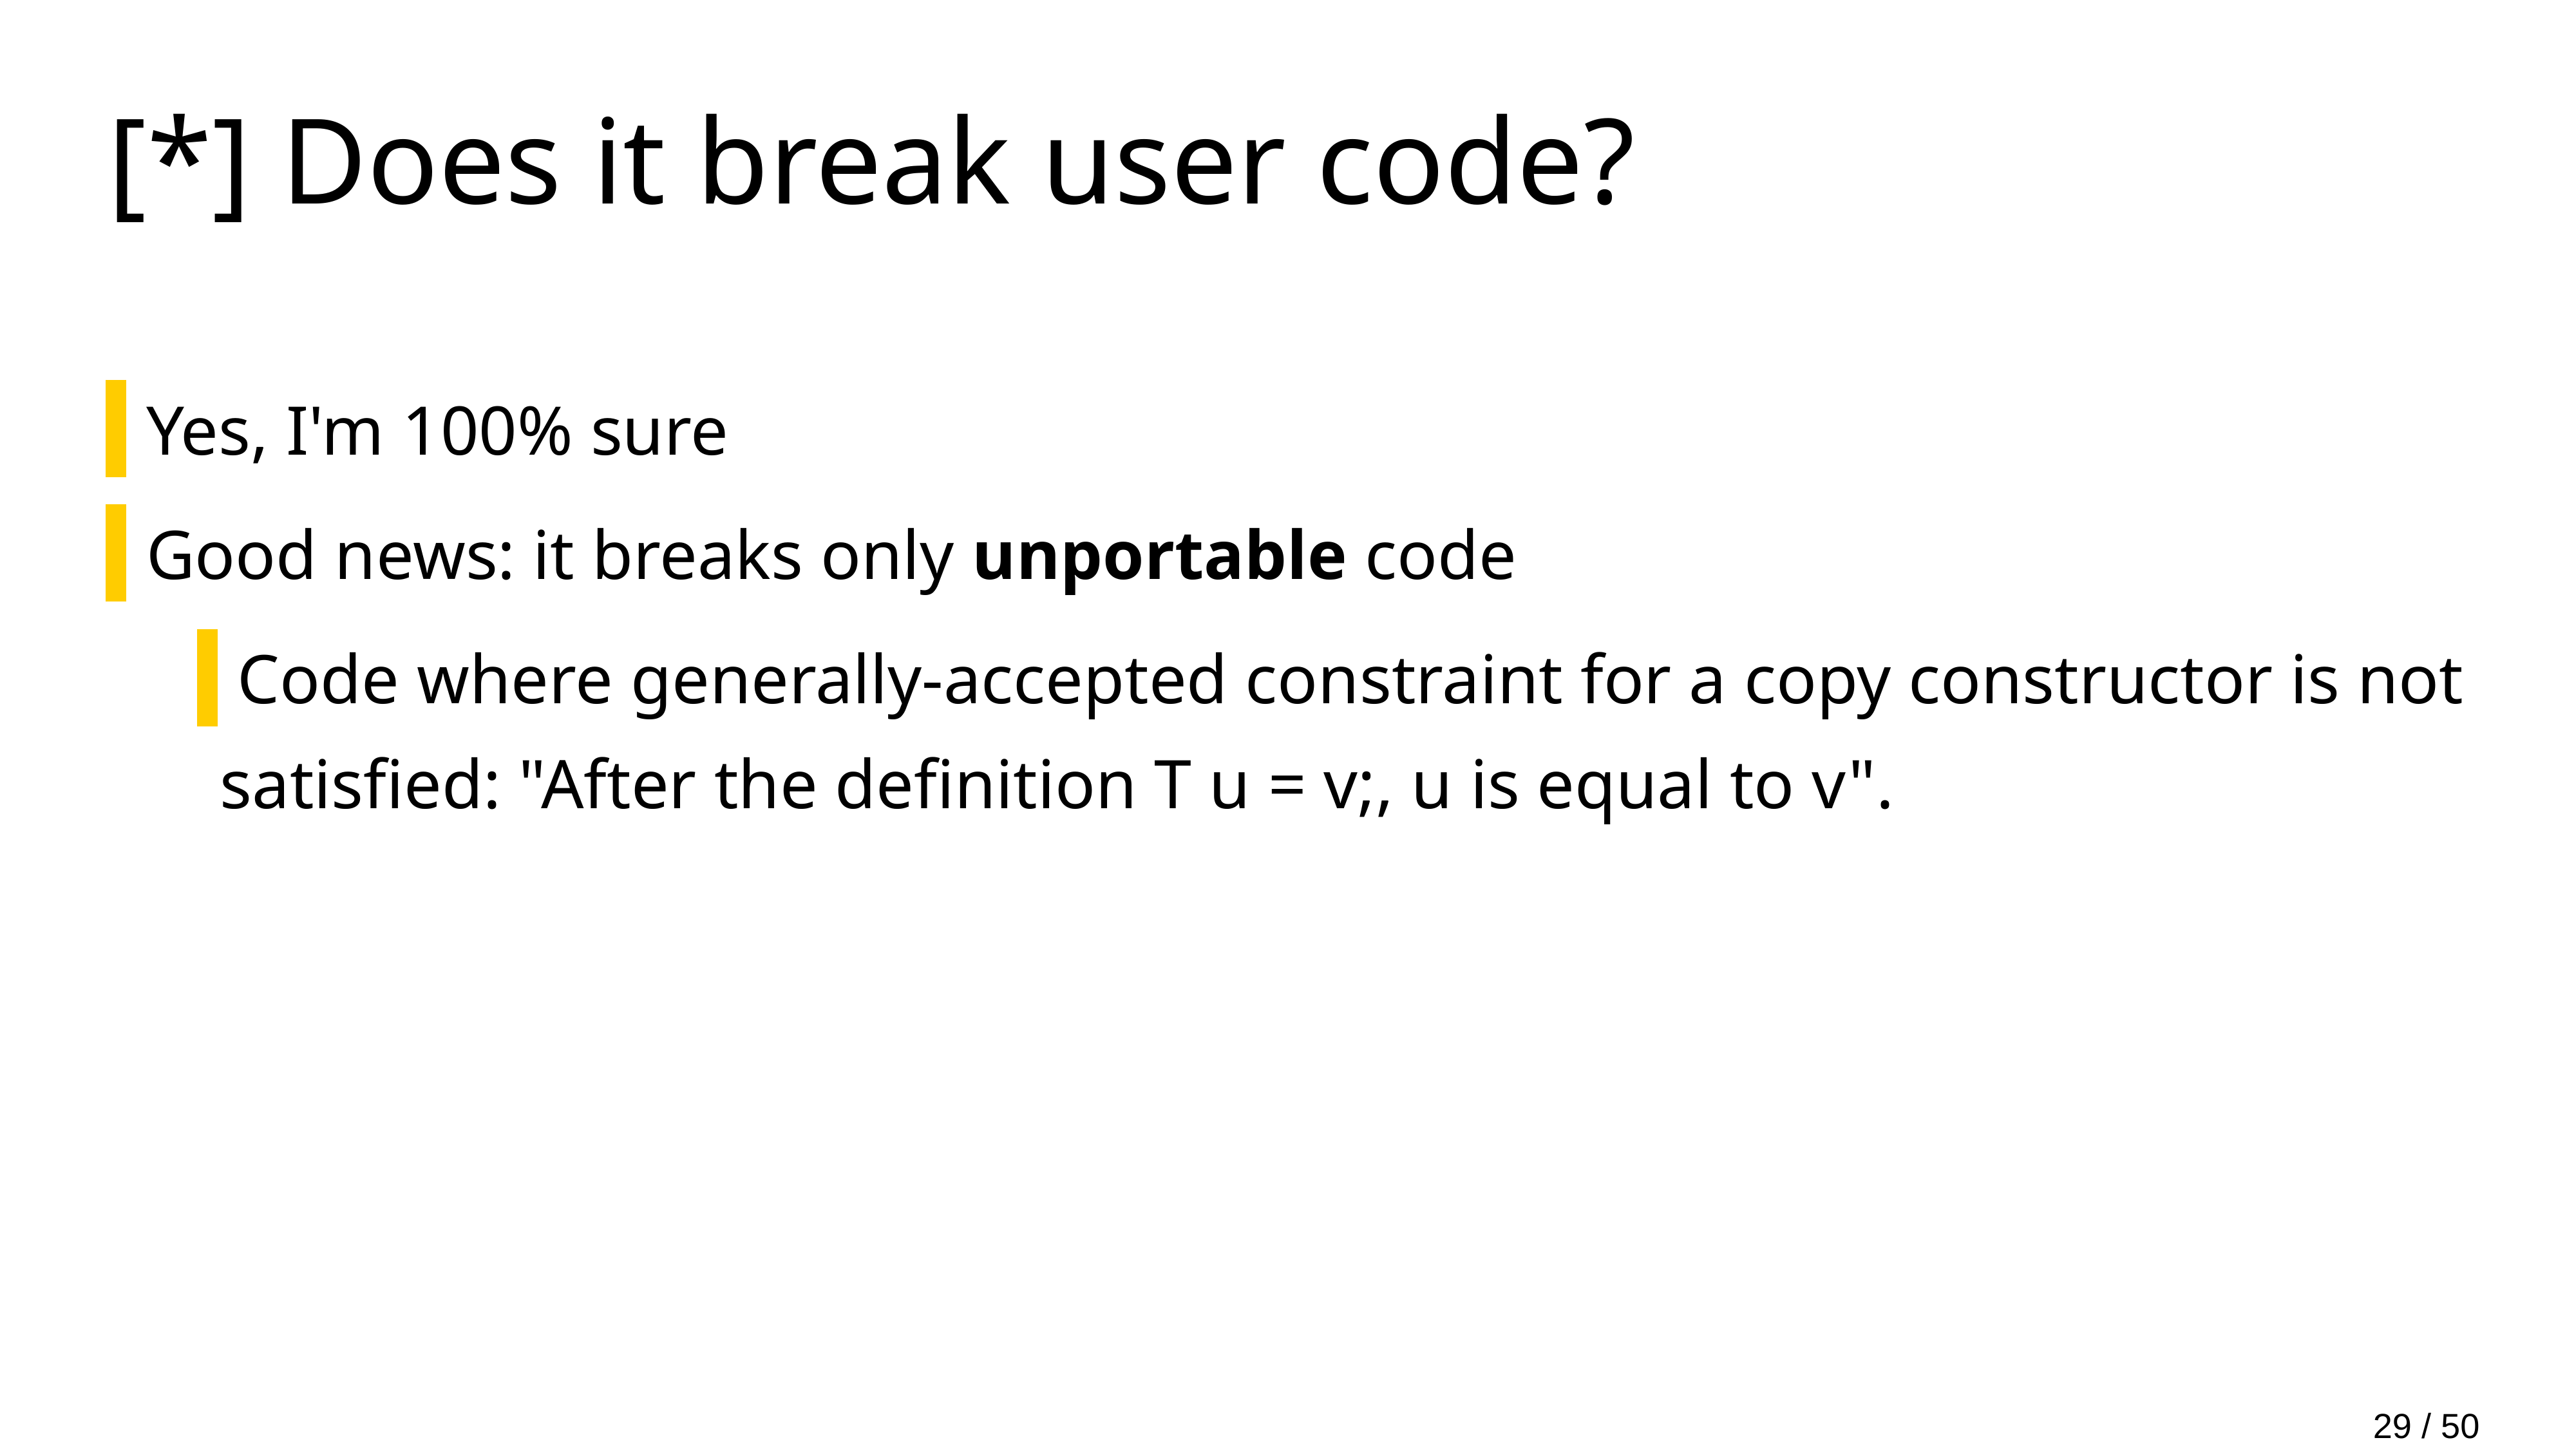

# [*] Does it break user code?
 Yes, I'm 100% sure
 Good news: it breaks only unportable code
 Code where generally-accepted constraint for a copy constructor is not satisfied: "After the definition T u = v;, u is equal to v".